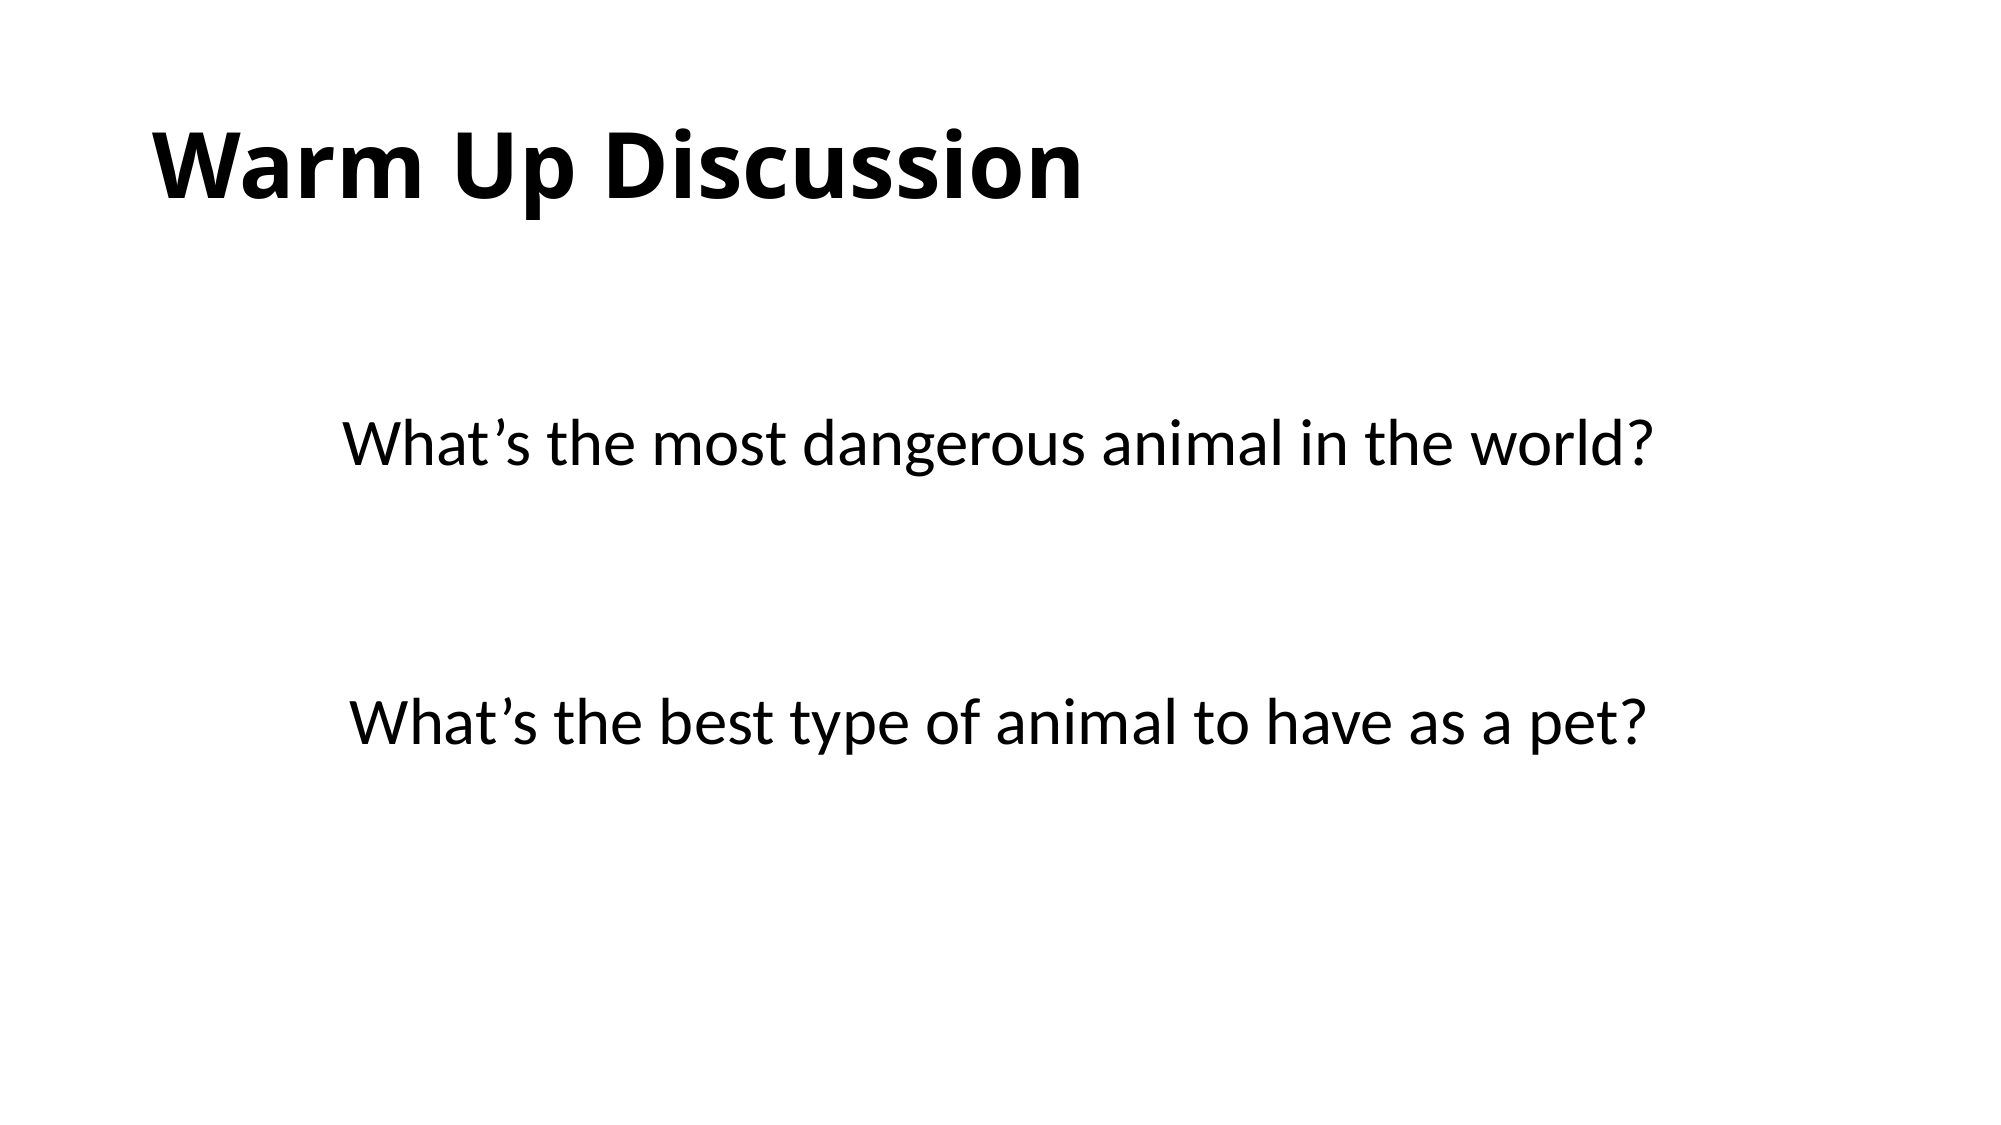

# Warm Up Discussion
What’s the most dangerous animal in the world?
What’s the best type of animal to have as a pet?